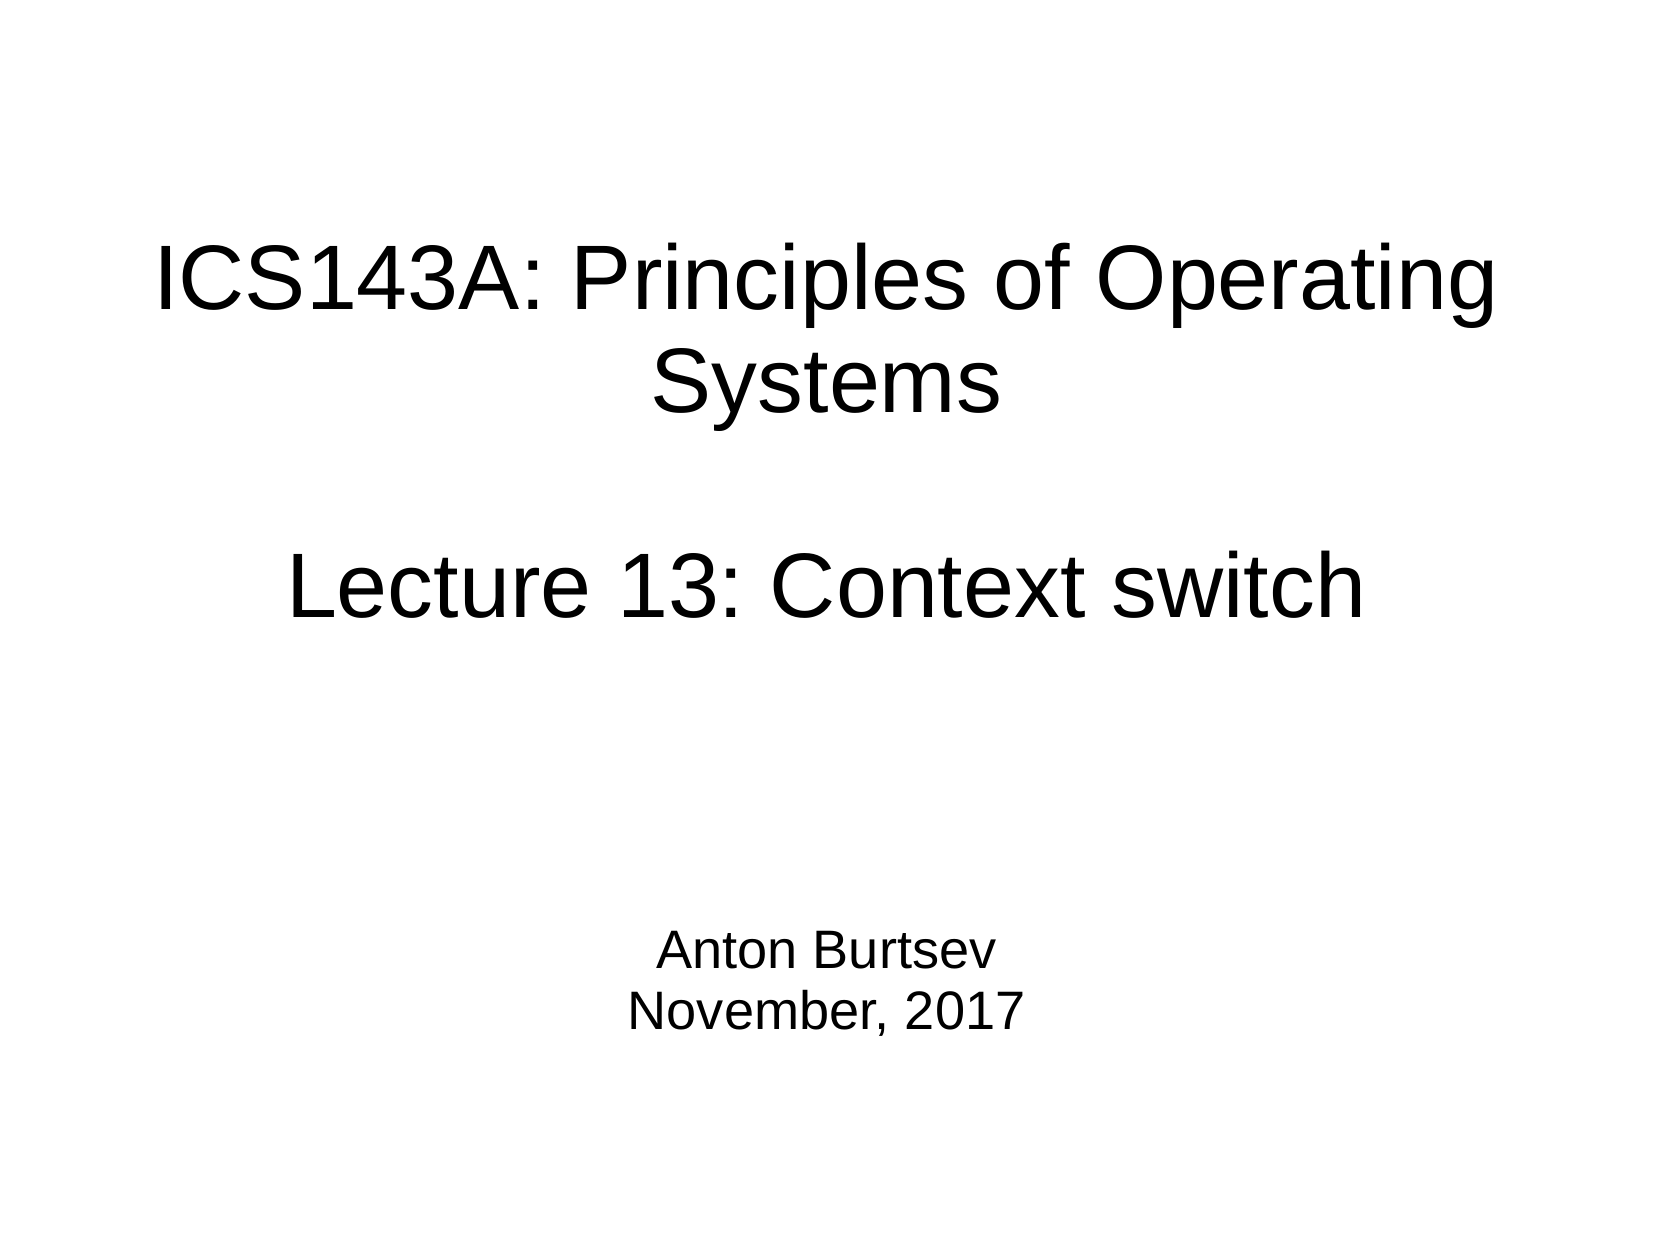

# ICS143A: Principles of Operating Systems Lecture 13: Context switch
Anton Burtsev
November, 2017